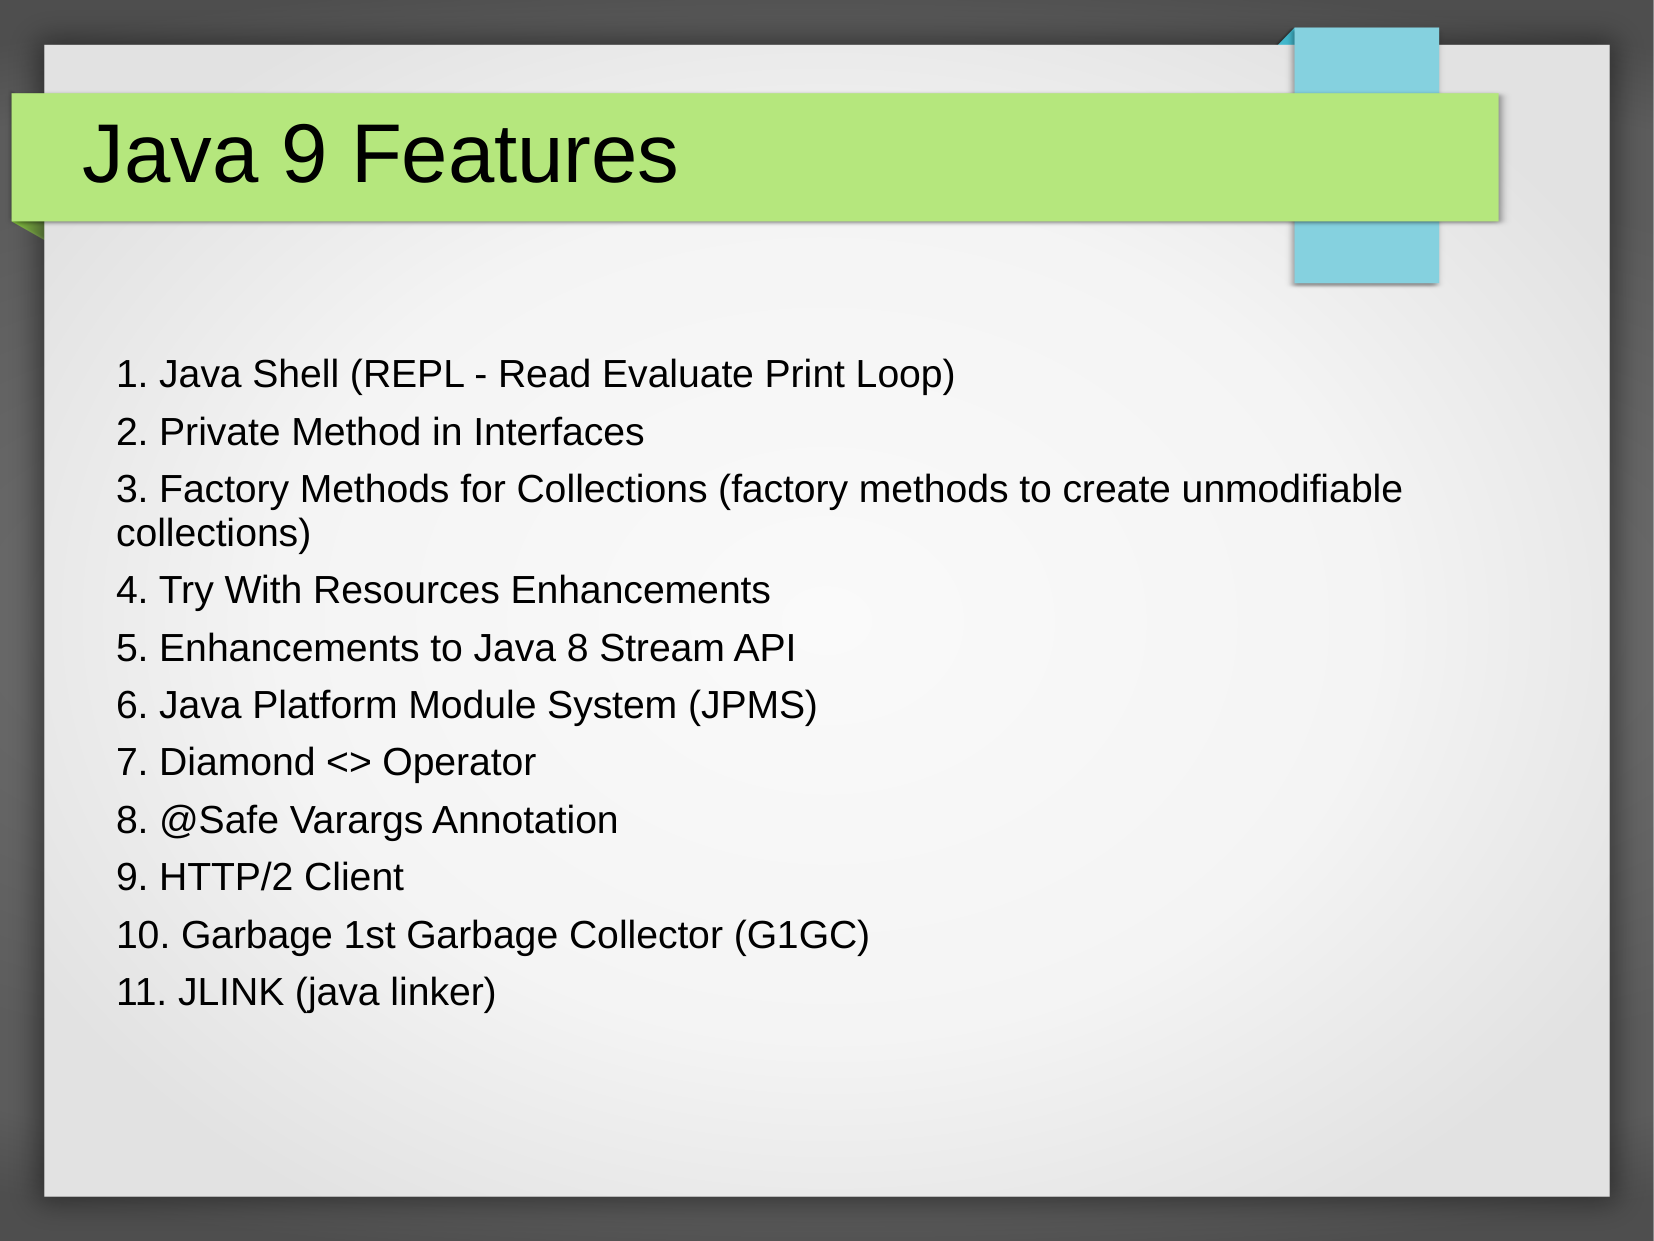

# Java 9 Features
1. Java Shell (REPL - Read Evaluate Print Loop)
2. Private Method in Interfaces
3. Factory Methods for Collections (factory methods to create unmodifiable collections)
4. Try With Resources Enhancements
5. Enhancements to Java 8 Stream API
6. Java Platform Module System (JPMS)
7. Diamond <> Operator
8. @Safe Varargs Annotation
9. HTTP/2 Client
10. Garbage 1st Garbage Collector (G1GC)
11. JLINK (java linker)